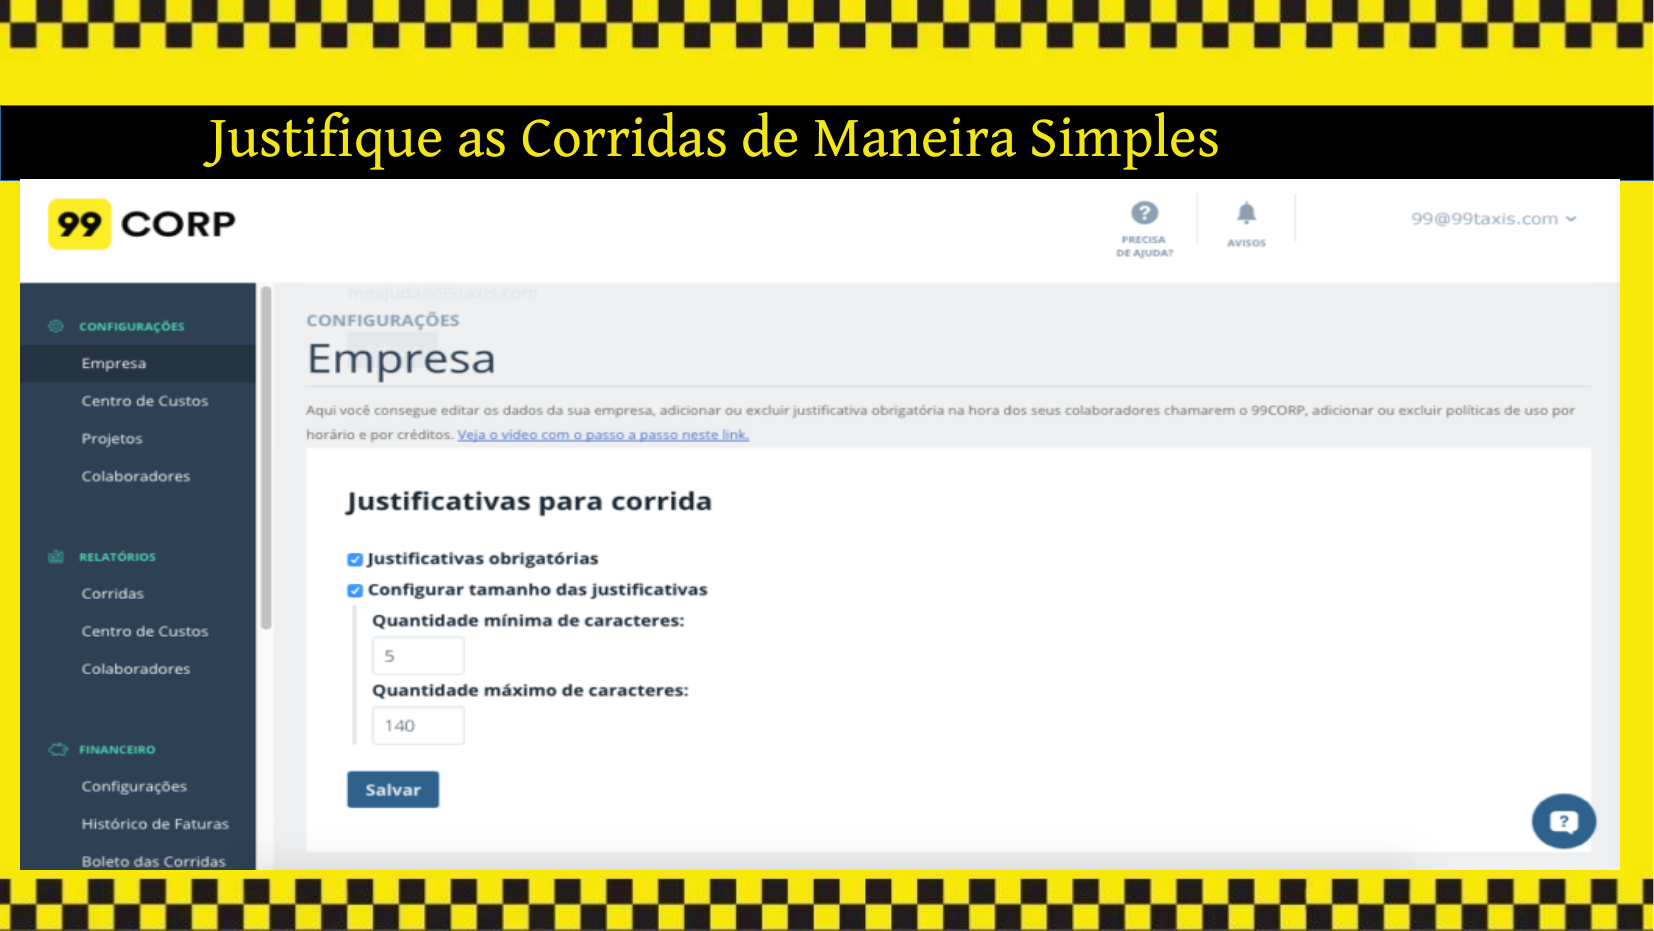

#
Justifique as Corridas de Maneira Simples